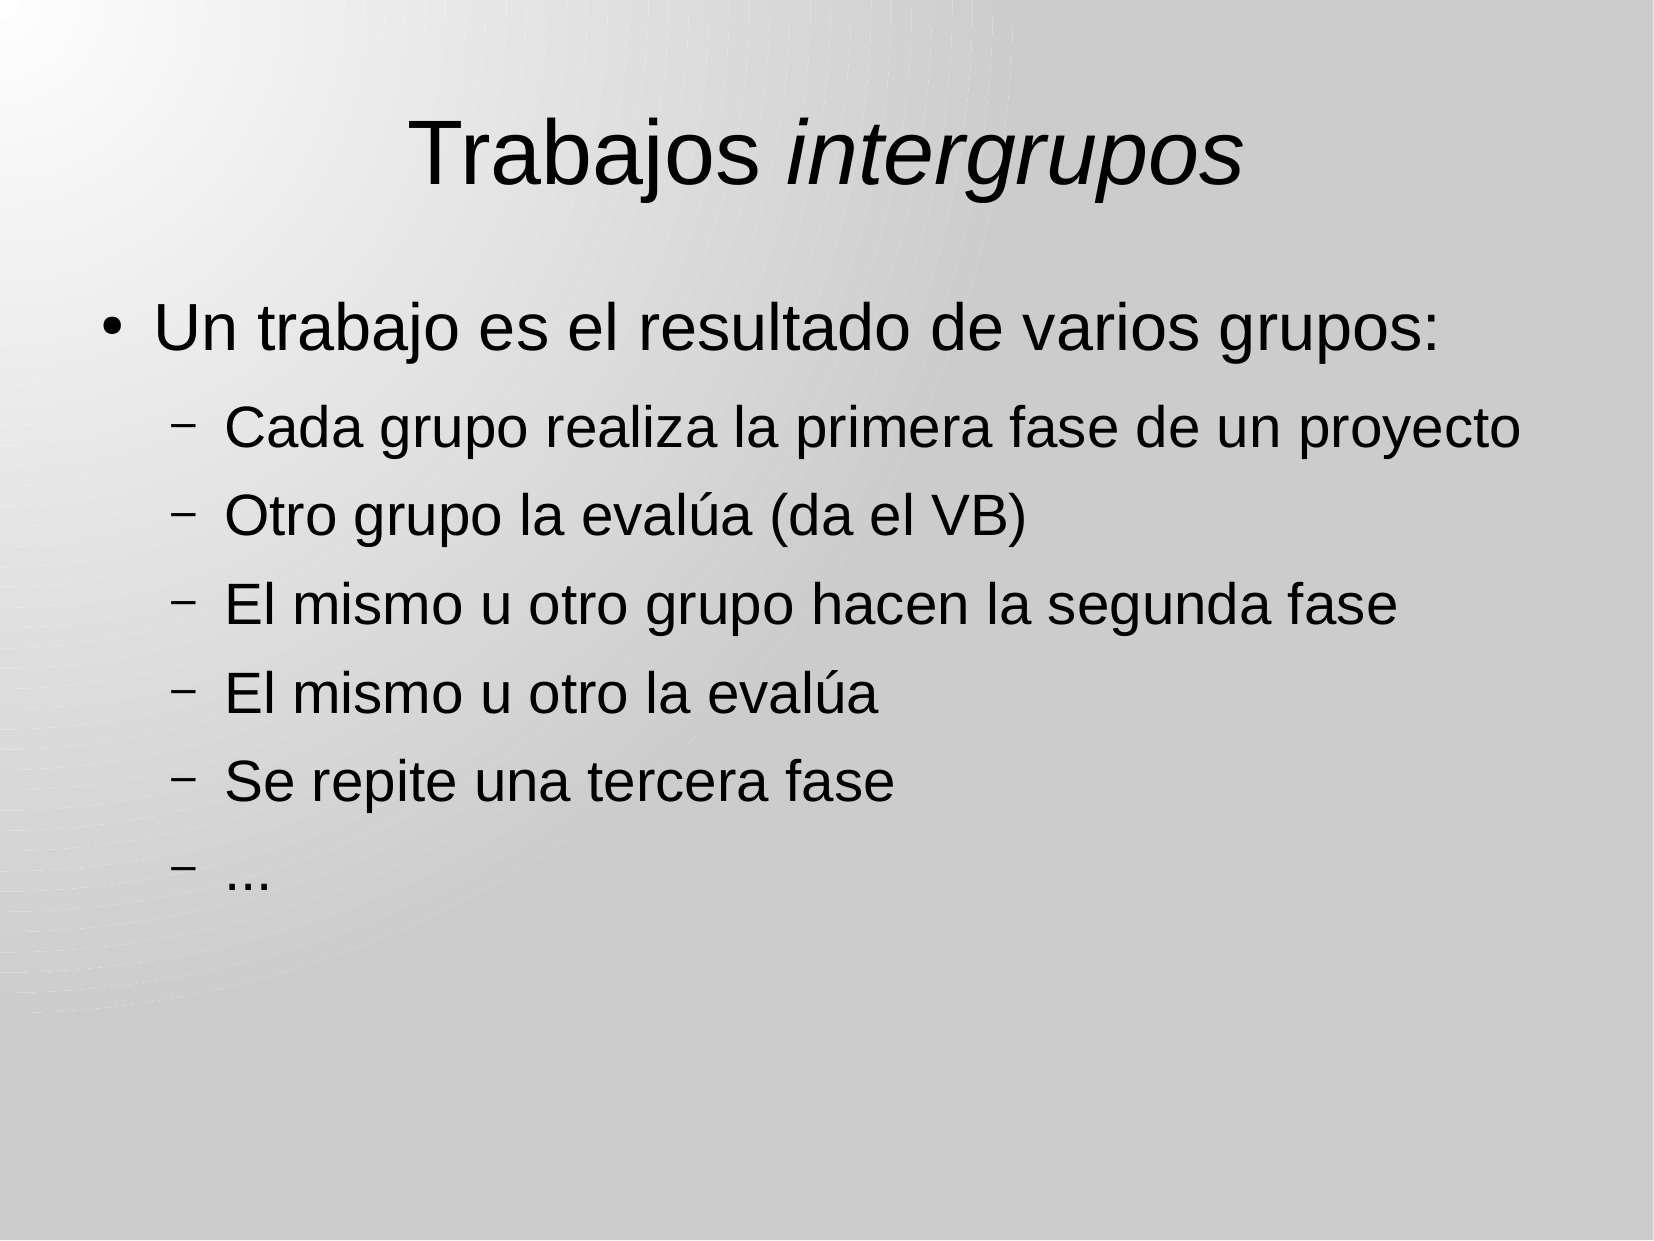

# Trabajos intergrupos
Un trabajo es el resultado de varios grupos:
Cada grupo realiza la primera fase de un proyecto
Otro grupo la evalúa (da el VB)
El mismo u otro grupo hacen la segunda fase
El mismo u otro la evalúa
Se repite una tercera fase
...